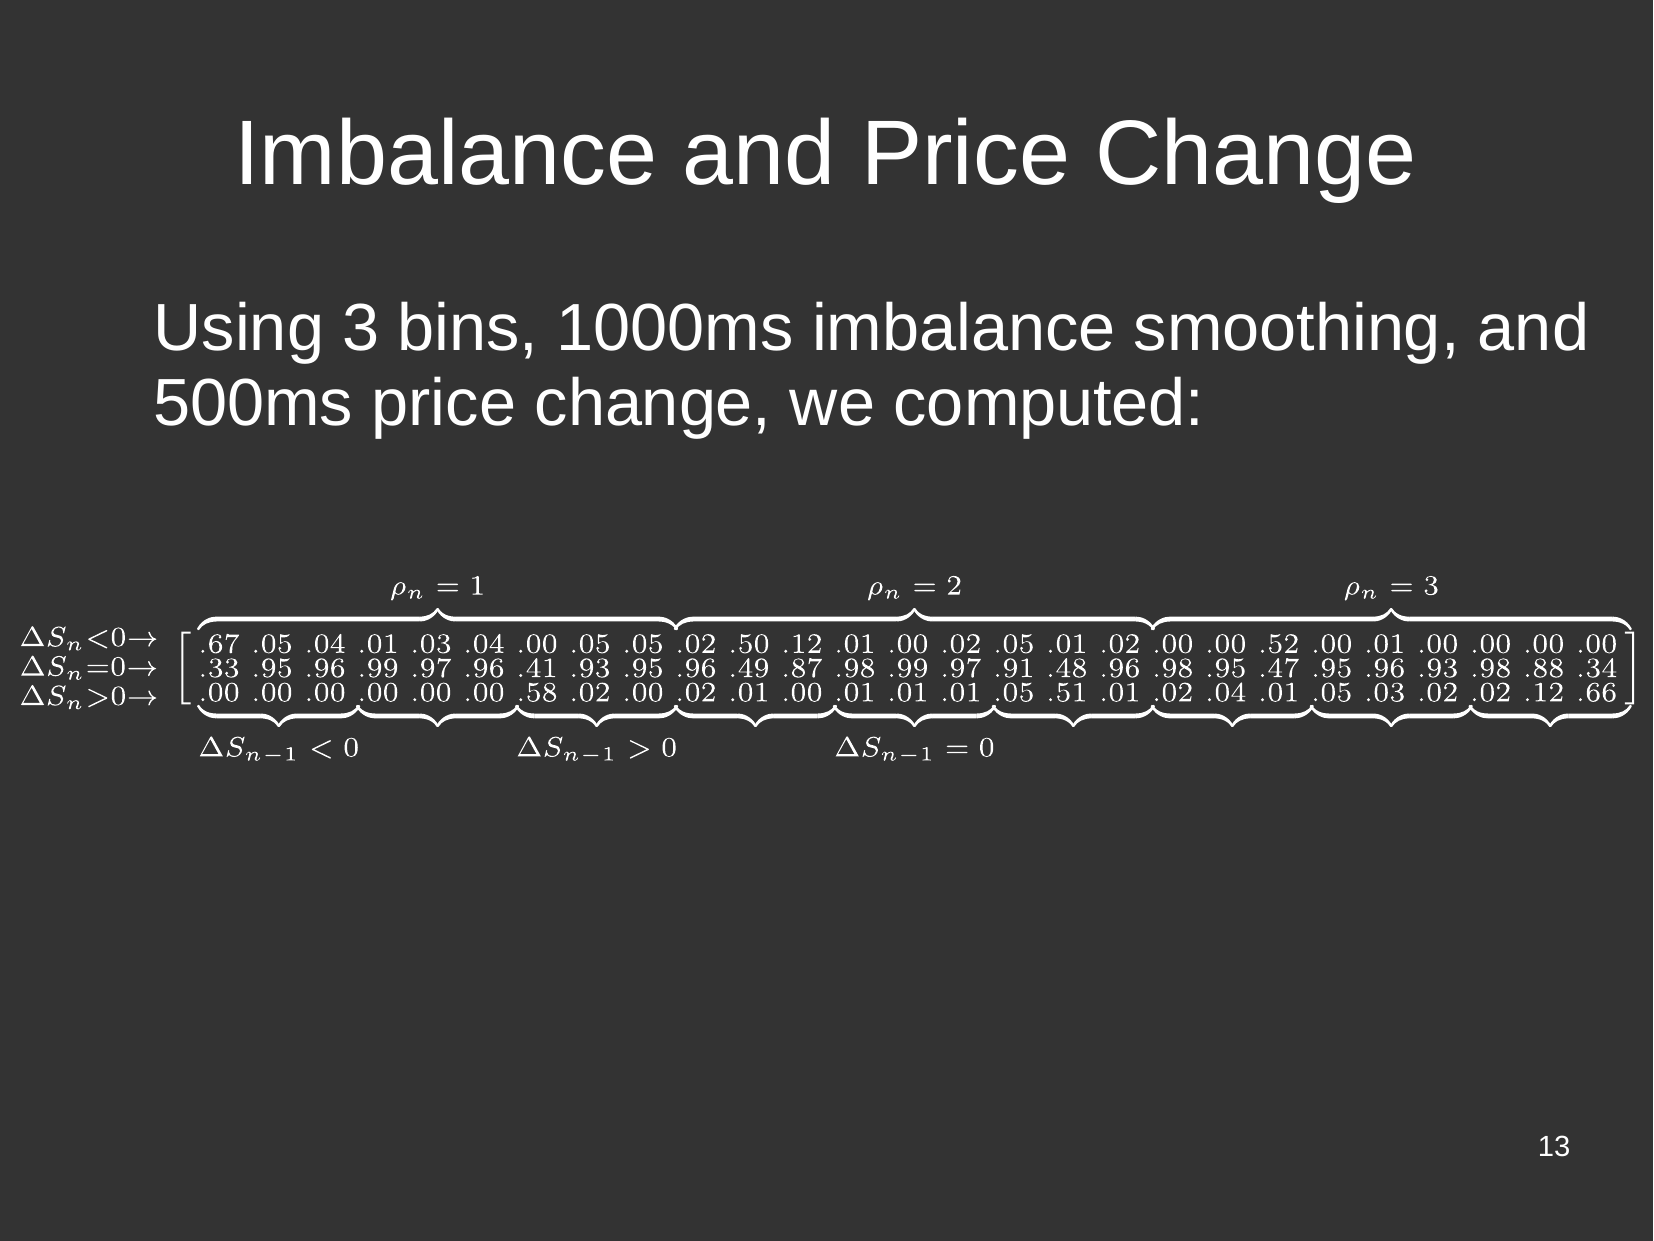

# Imbalance and Price Change
Using 3 bins, 1000ms imbalance smoothing, and 500ms price change, we computed:
13